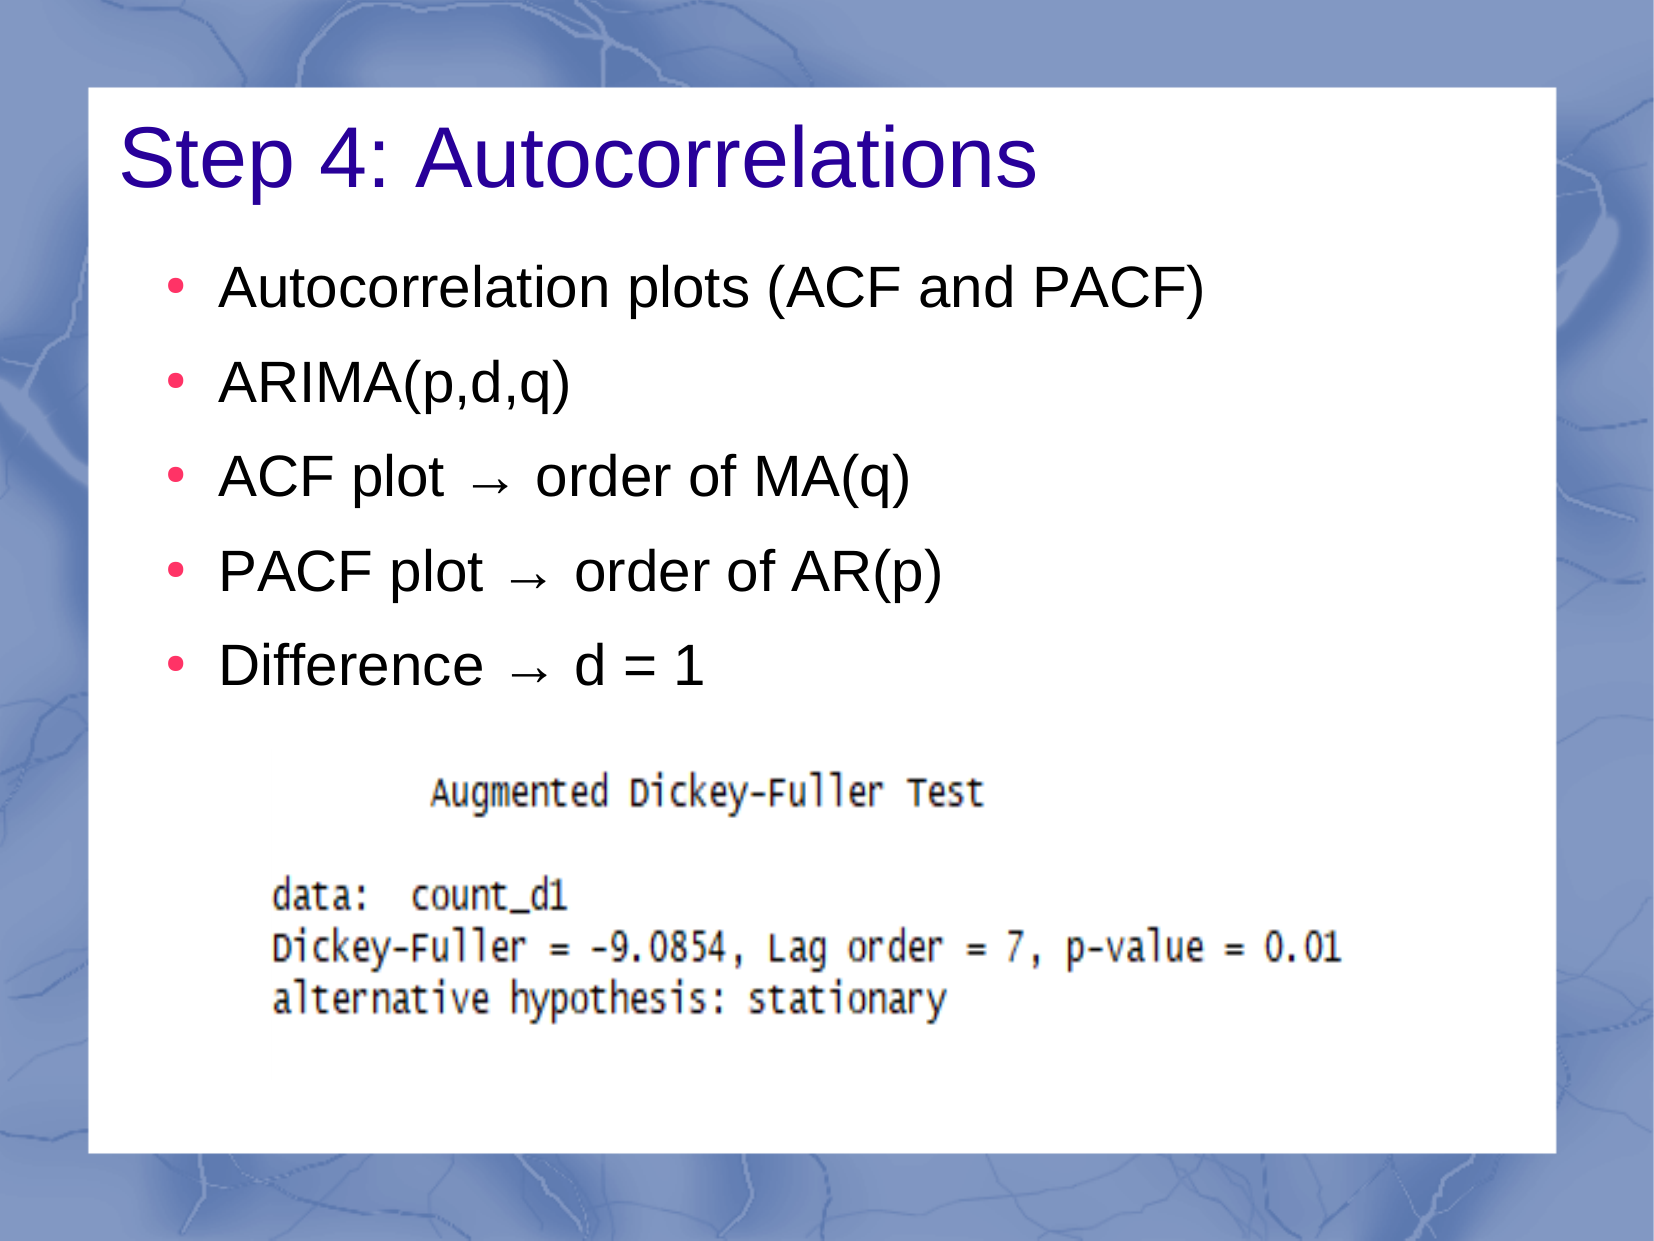

# Step 4: Autocorrelations
Autocorrelation plots (ACF and PACF)
ARIMA(p,d,q)
ACF plot → order of MA(q)
PACF plot → order of AR(p)
Difference → d = 1